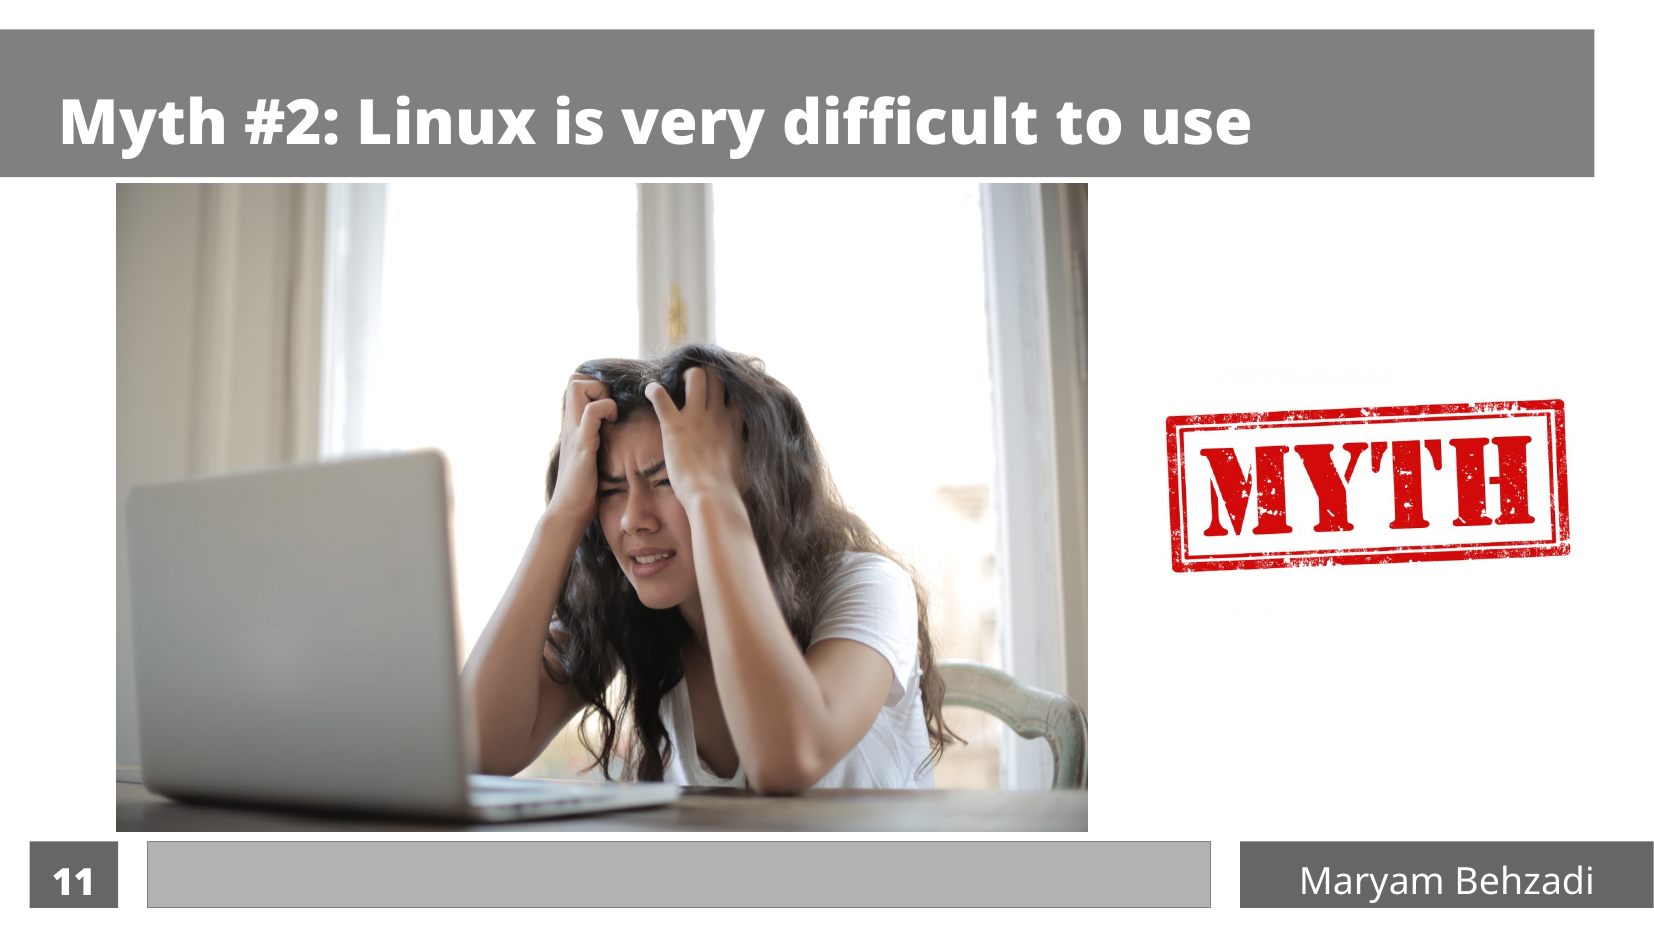

# Myth #2: Linux is very difficult to use
11